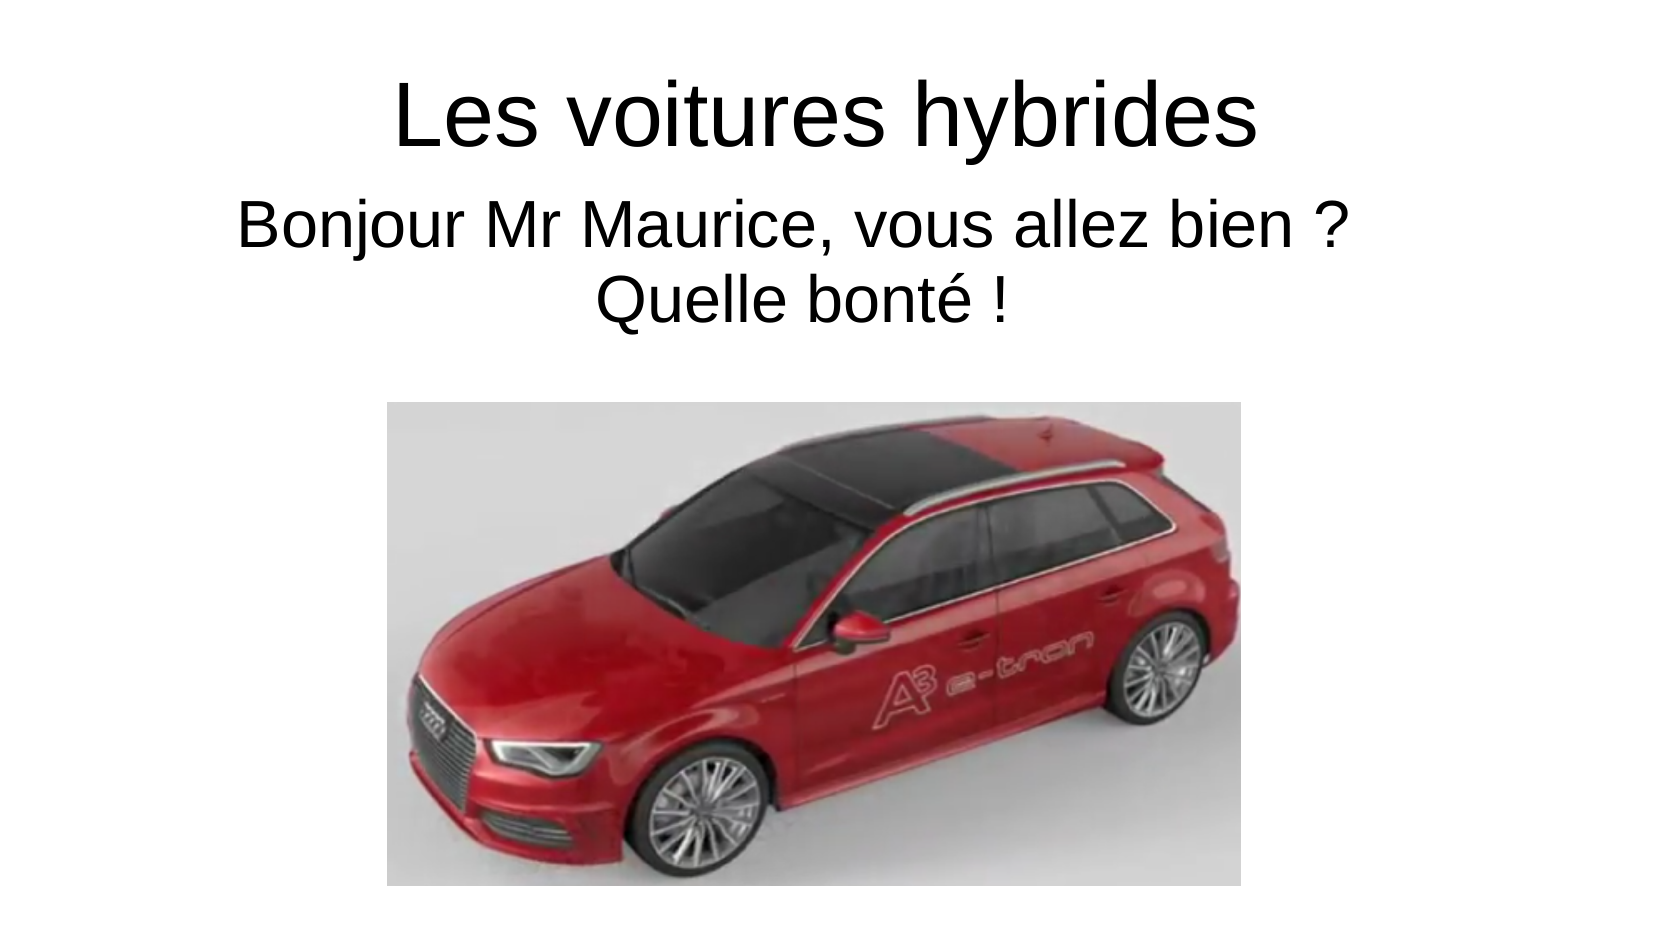

Bonjour Mr Maurice, vous allez bien ?
Quelle bonté !
# Les voitures hybrides